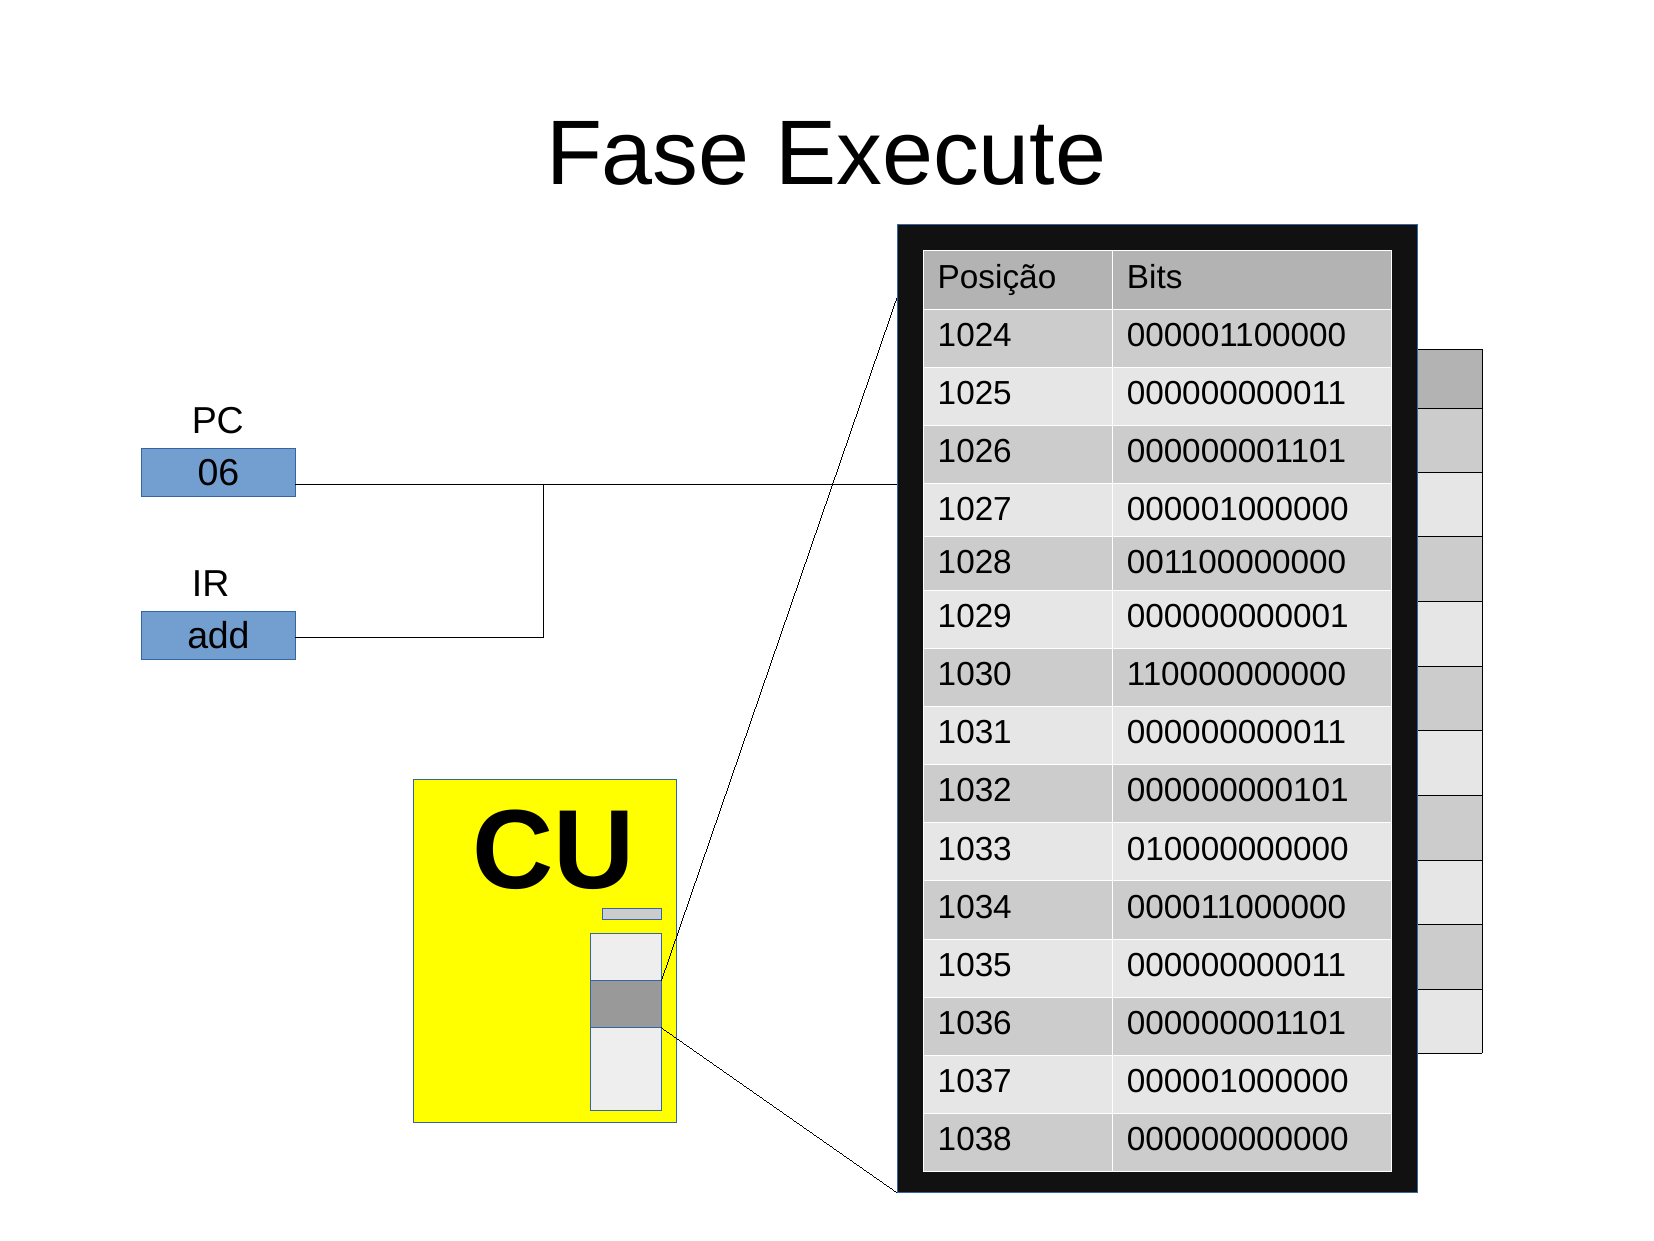

# Fase Execute
| Posição | Bits |
| --- | --- |
| 1024 | 000001100000 |
| 1025 | 000000000011 |
| 1026 | 000000001101 |
| 1027 | 000001000000 |
| 1028 | 001100000000 |
| 1029 | 000000000001 |
| 1030 | 110000000000 |
| 1031 | 000000000011 |
| 1032 | 000000000101 |
| 1033 | 010000000000 |
| 1034 | 000011000000 |
| 1035 | 000000000011 |
| 1036 | 000000001101 |
| 1037 | 000001000000 |
| 1038 | 000000000000 |
| Posição | Valor |
| --- | --- |
| 06/07 | add 48 |
| 08/09 | write 51 |
| 10/11 | add 49 |
| 12/13 | write 53 |
| 14/15 | add 50 |
| 16/17 | write 50 |
| 18/19 | read 53 |
| 20/21 | sub 51 |
| 22/23 | jn 10 |
| 24/25 | end |
PC
06
IR
add
CU